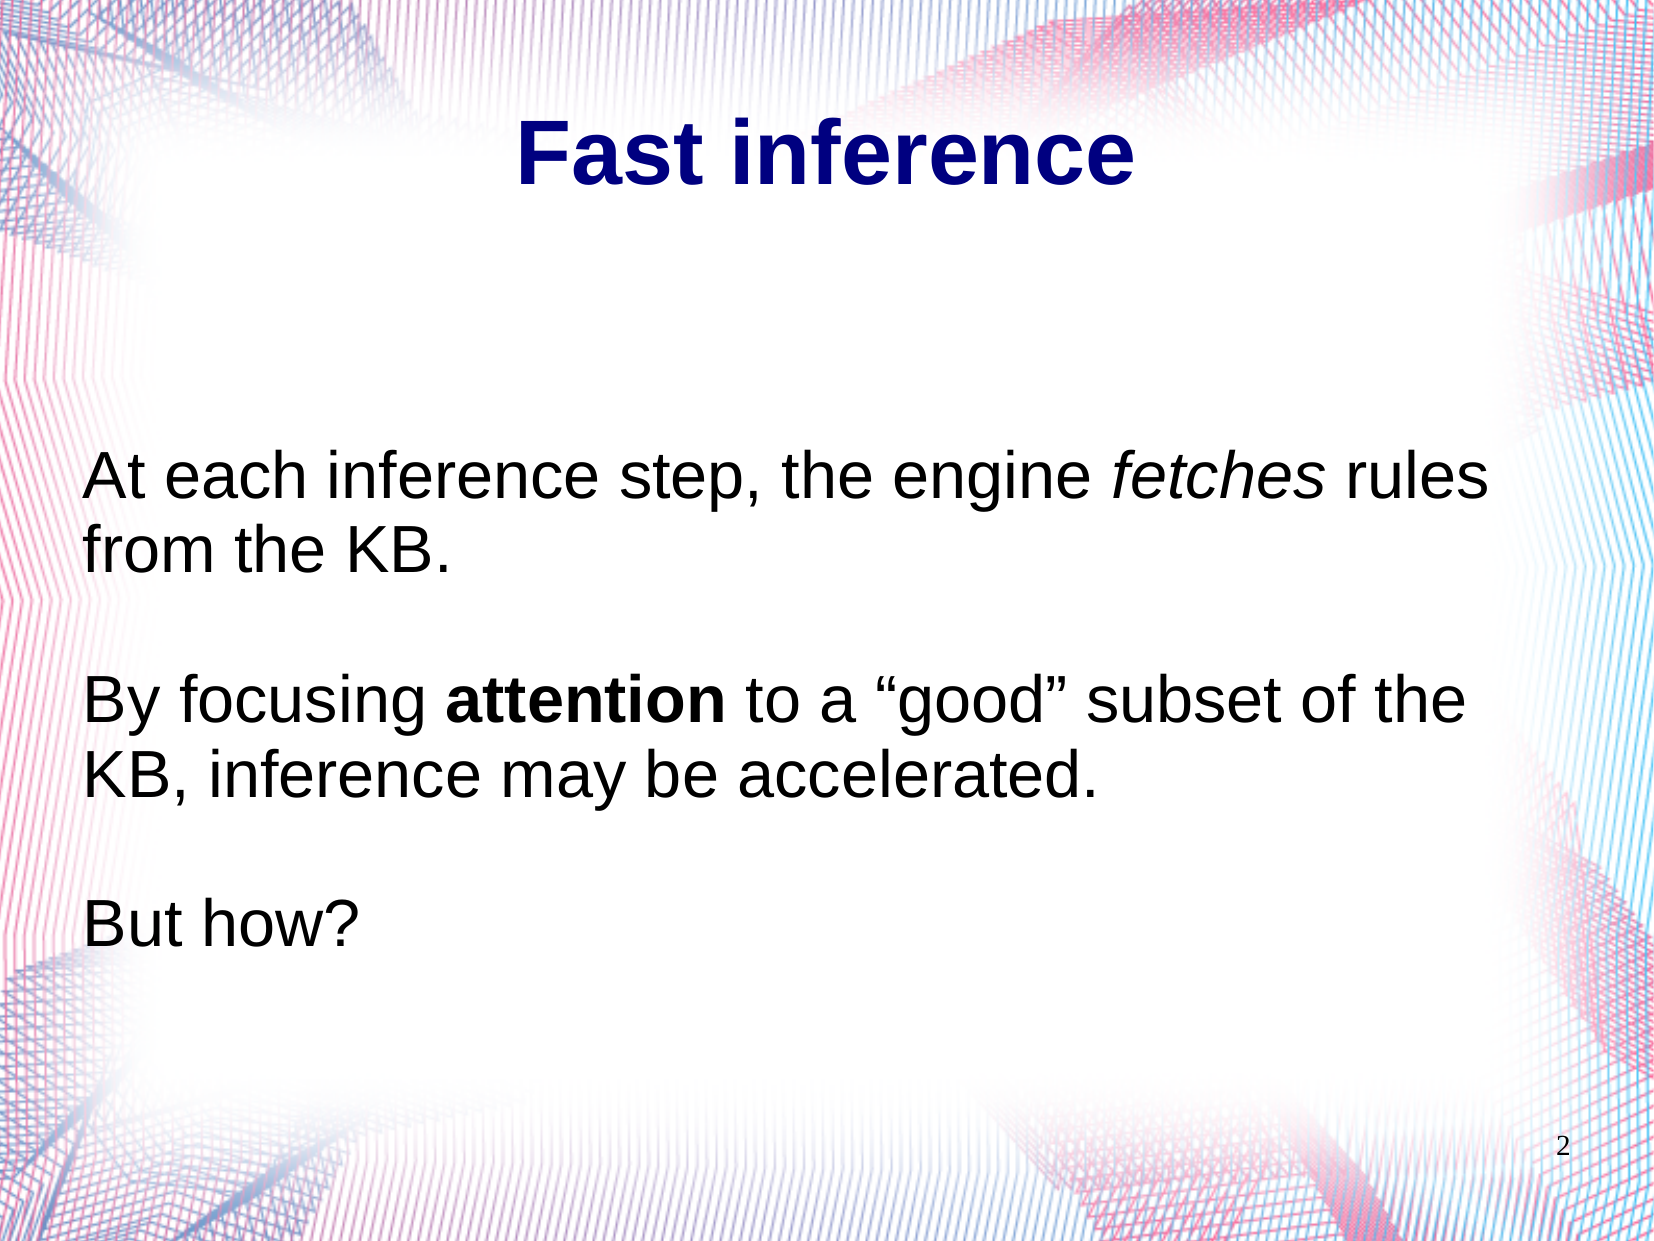

# Fast inference
At each inference step, the engine fetches rules from the KB.
By focusing attention to a “good” subset of the KB, inference may be accelerated.
But how?
2